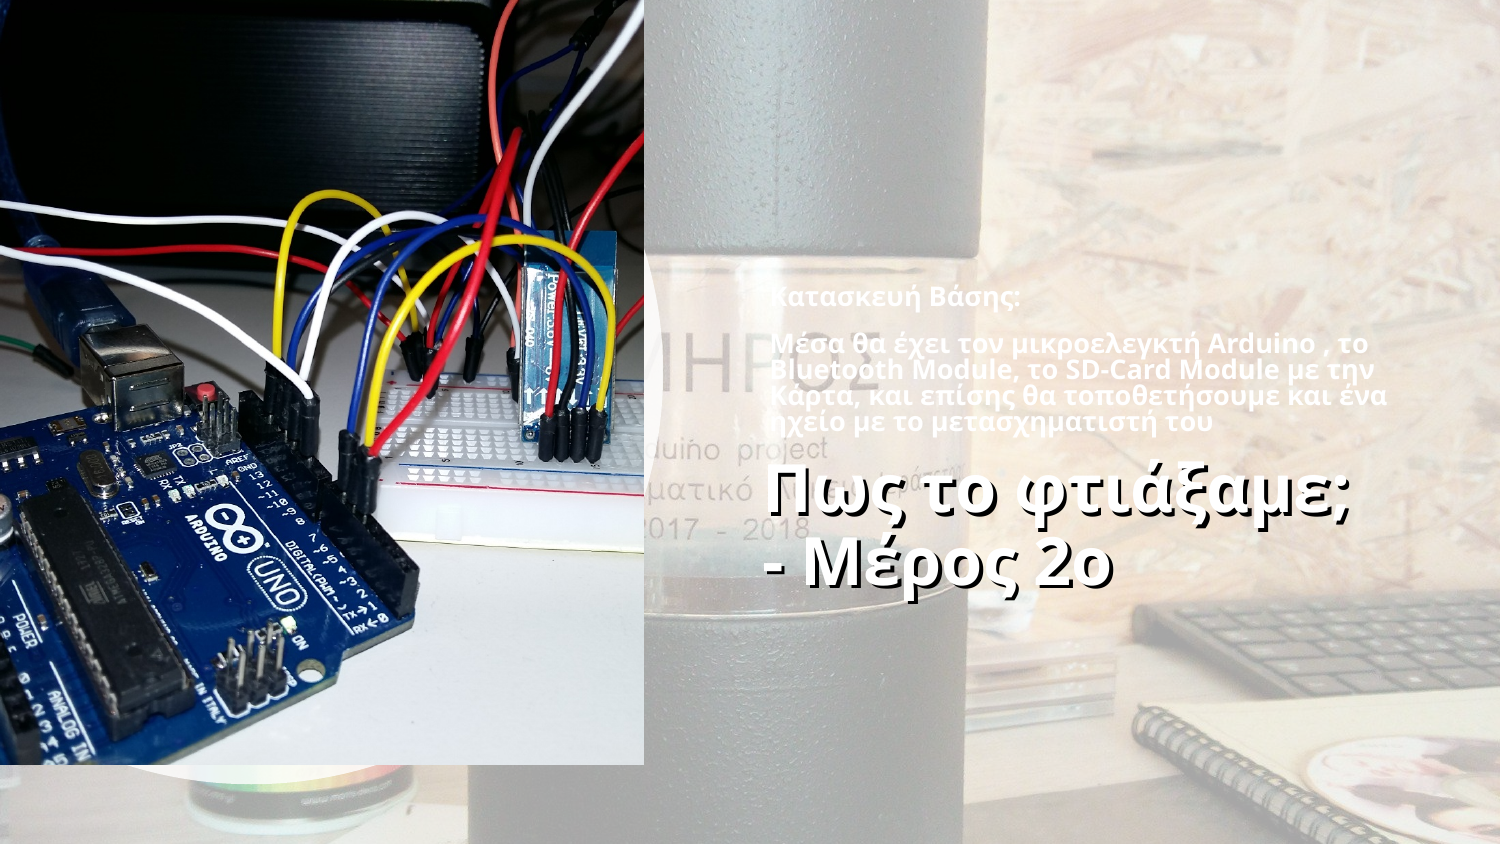

Κατασκευή Βάσης:
Μέσα θα έχει τον μικροελεγκτή Arduino , το Bluetooth Module, το SD-Card Module με την Κάρτα, και επίσης θα τοποθετήσουμε και ένα ηχείο με το μετασχηματιστή του
# Πως το φτιάξαμε; - Μέρος 2ο